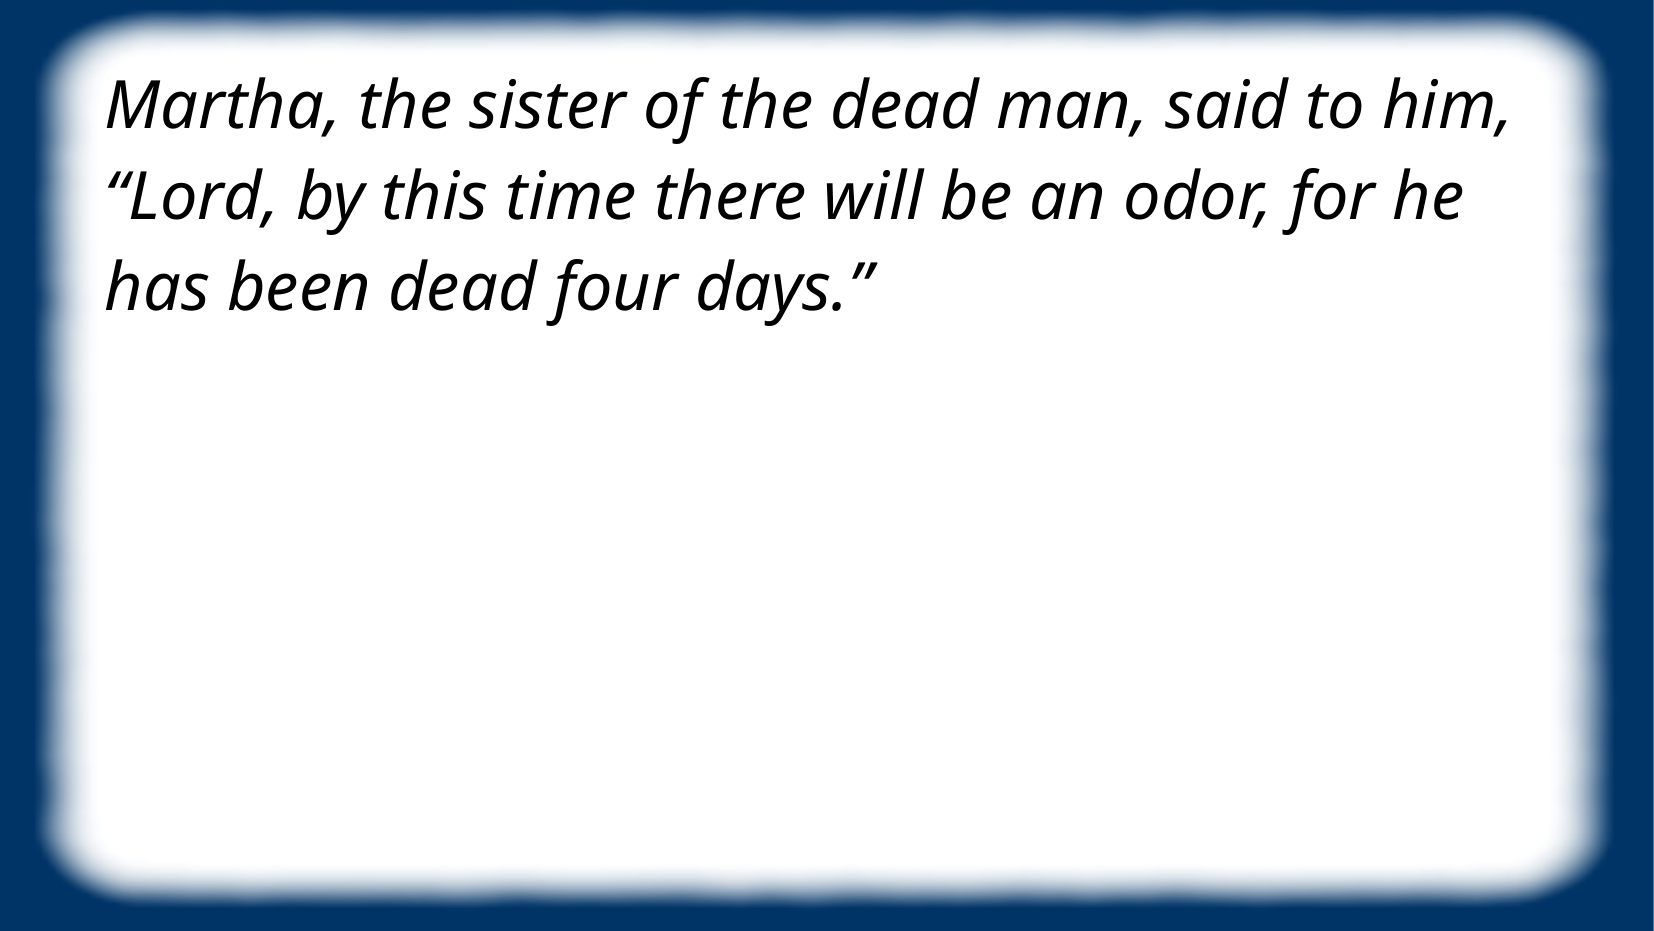

Martha, the sister of the dead man, said to him, “Lord, by this time there will be an odor, for he has been dead four days.”